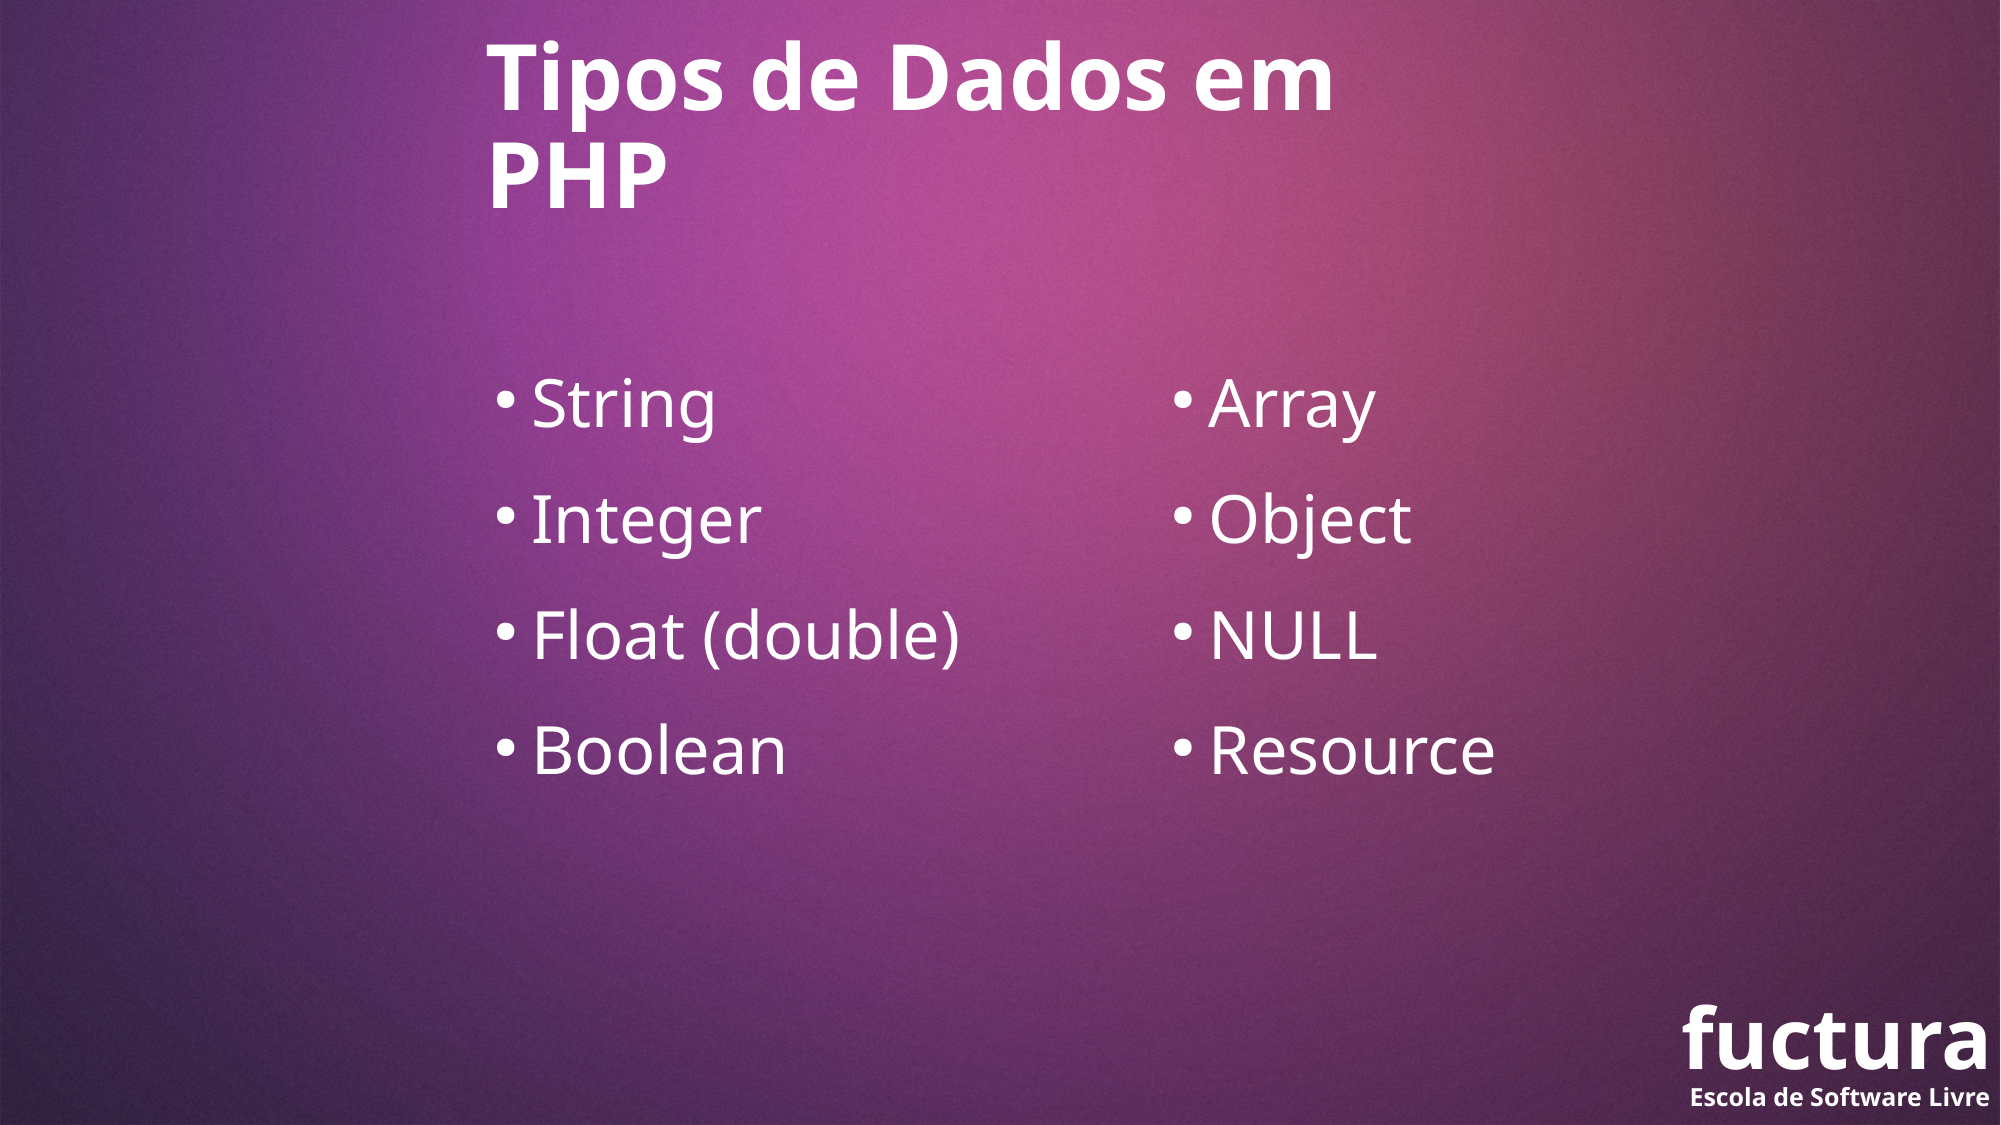

Tipos de Dados em PHP
| String Integer Float (double) Boolean | Array Object NULL Resource |
| --- | --- |
fuctura
Escola de Software Livre